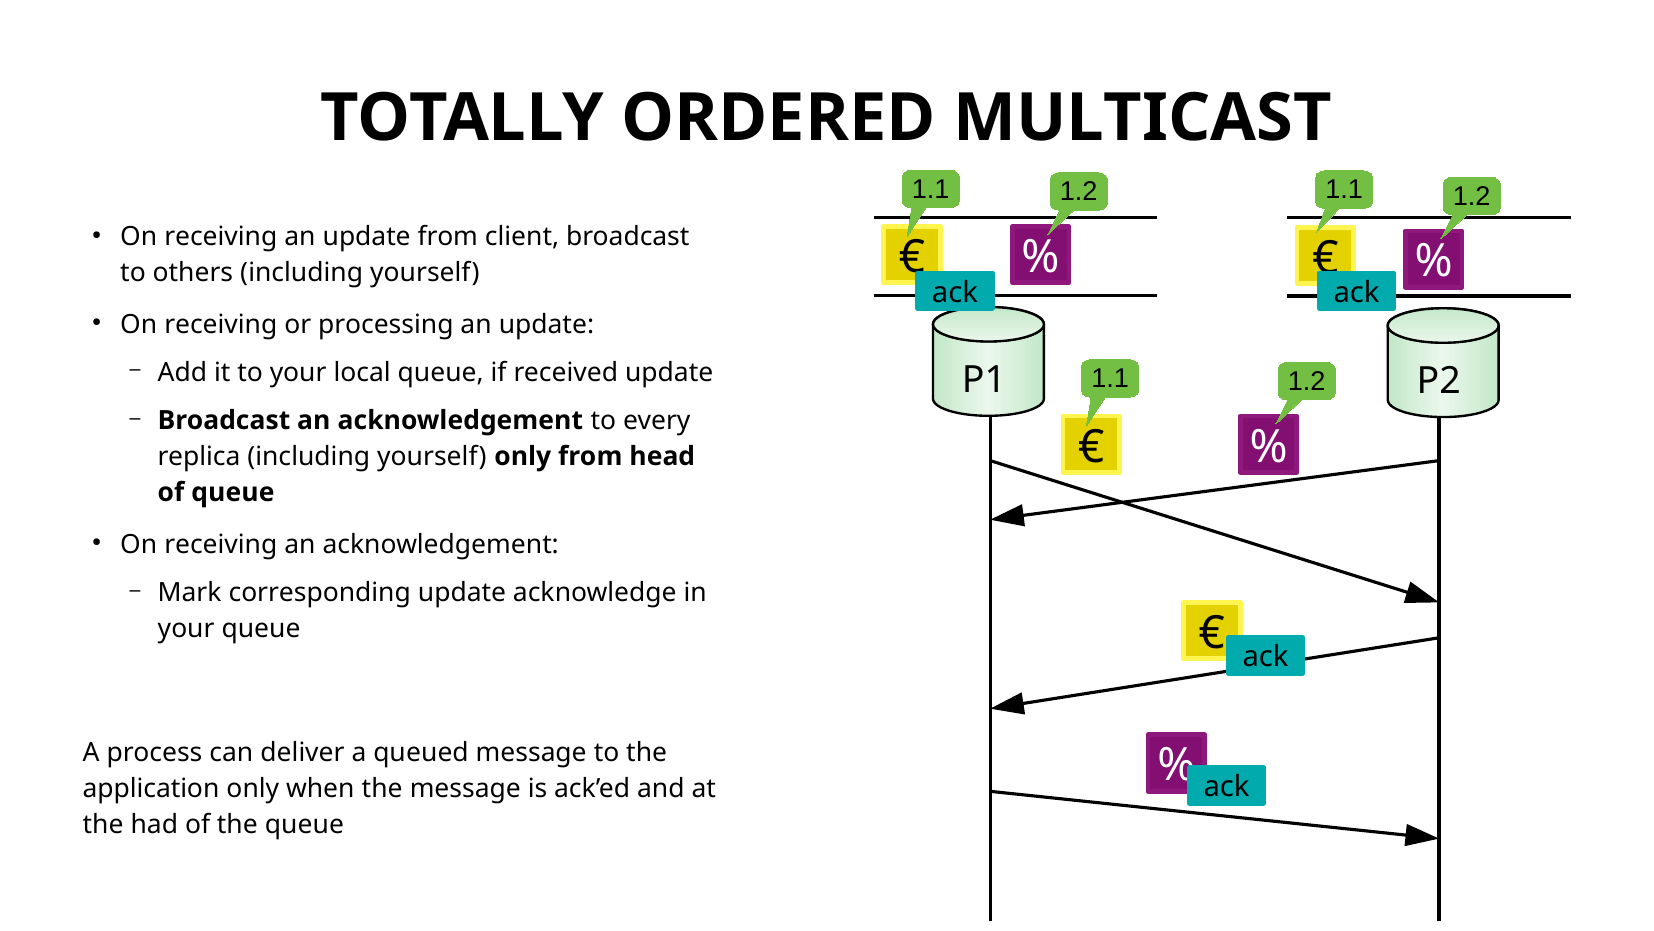

# TOTALLY ORDERED MULTICAST
1.1
1.1
1.2
1.2
On receiving an update from client, broadcast to others (including yourself)
On receiving or processing an update:
Add it to your local queue, if received update
Broadcast an acknowledgement to every replica (including yourself) only from head of queue
On receiving an acknowledgement:
Mark corresponding update acknowledge in your queue
A process can deliver a queued message to the application only when the message is ack’ed and at the had of the queue
€
%
€
%
ack
ack
P1
P2
1.1
1.2
€
%
€
ack
%
ack